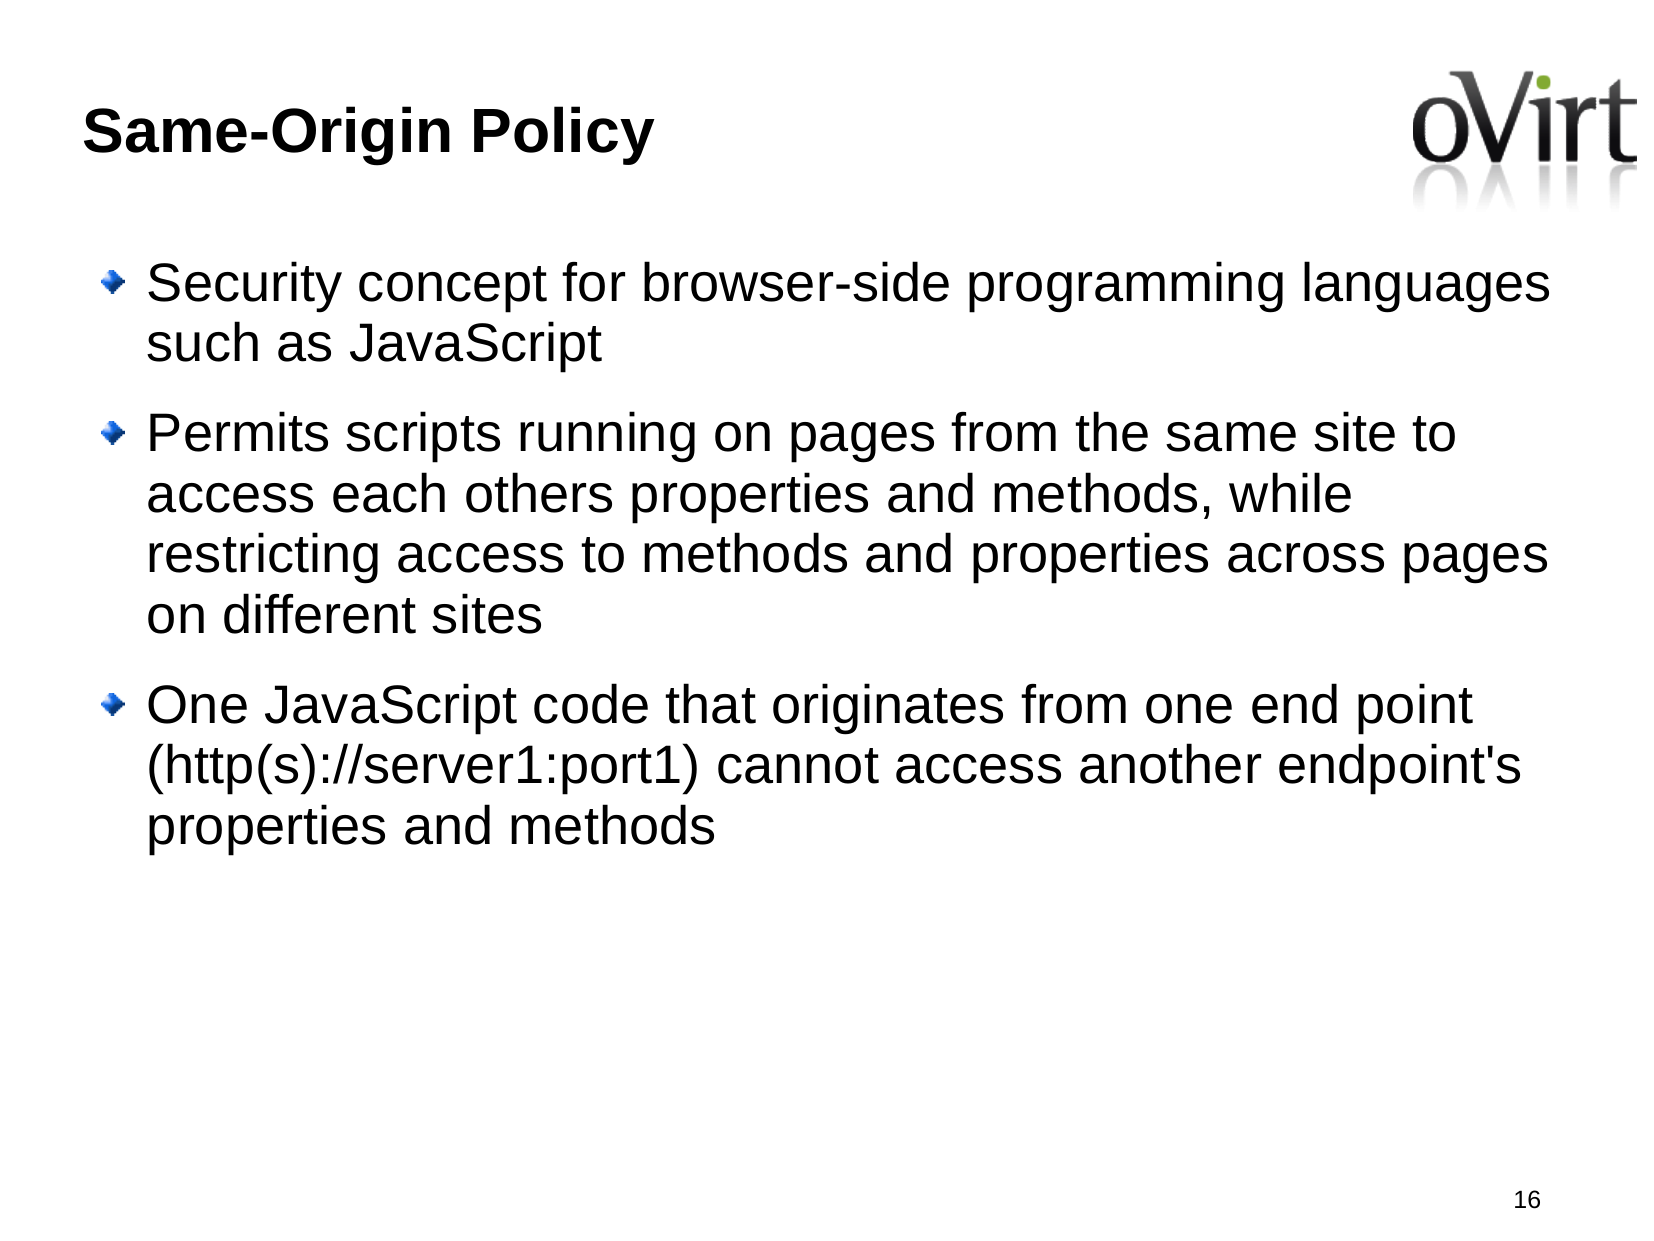

# Same-Origin Policy
Security concept for browser-side programming languages such as JavaScript
Permits scripts running on pages from the same site to access each others properties and methods, while restricting access to methods and properties across pages on different sites
One JavaScript code that originates from one end point (http(s)://server1:port1) cannot access another endpoint's properties and methods